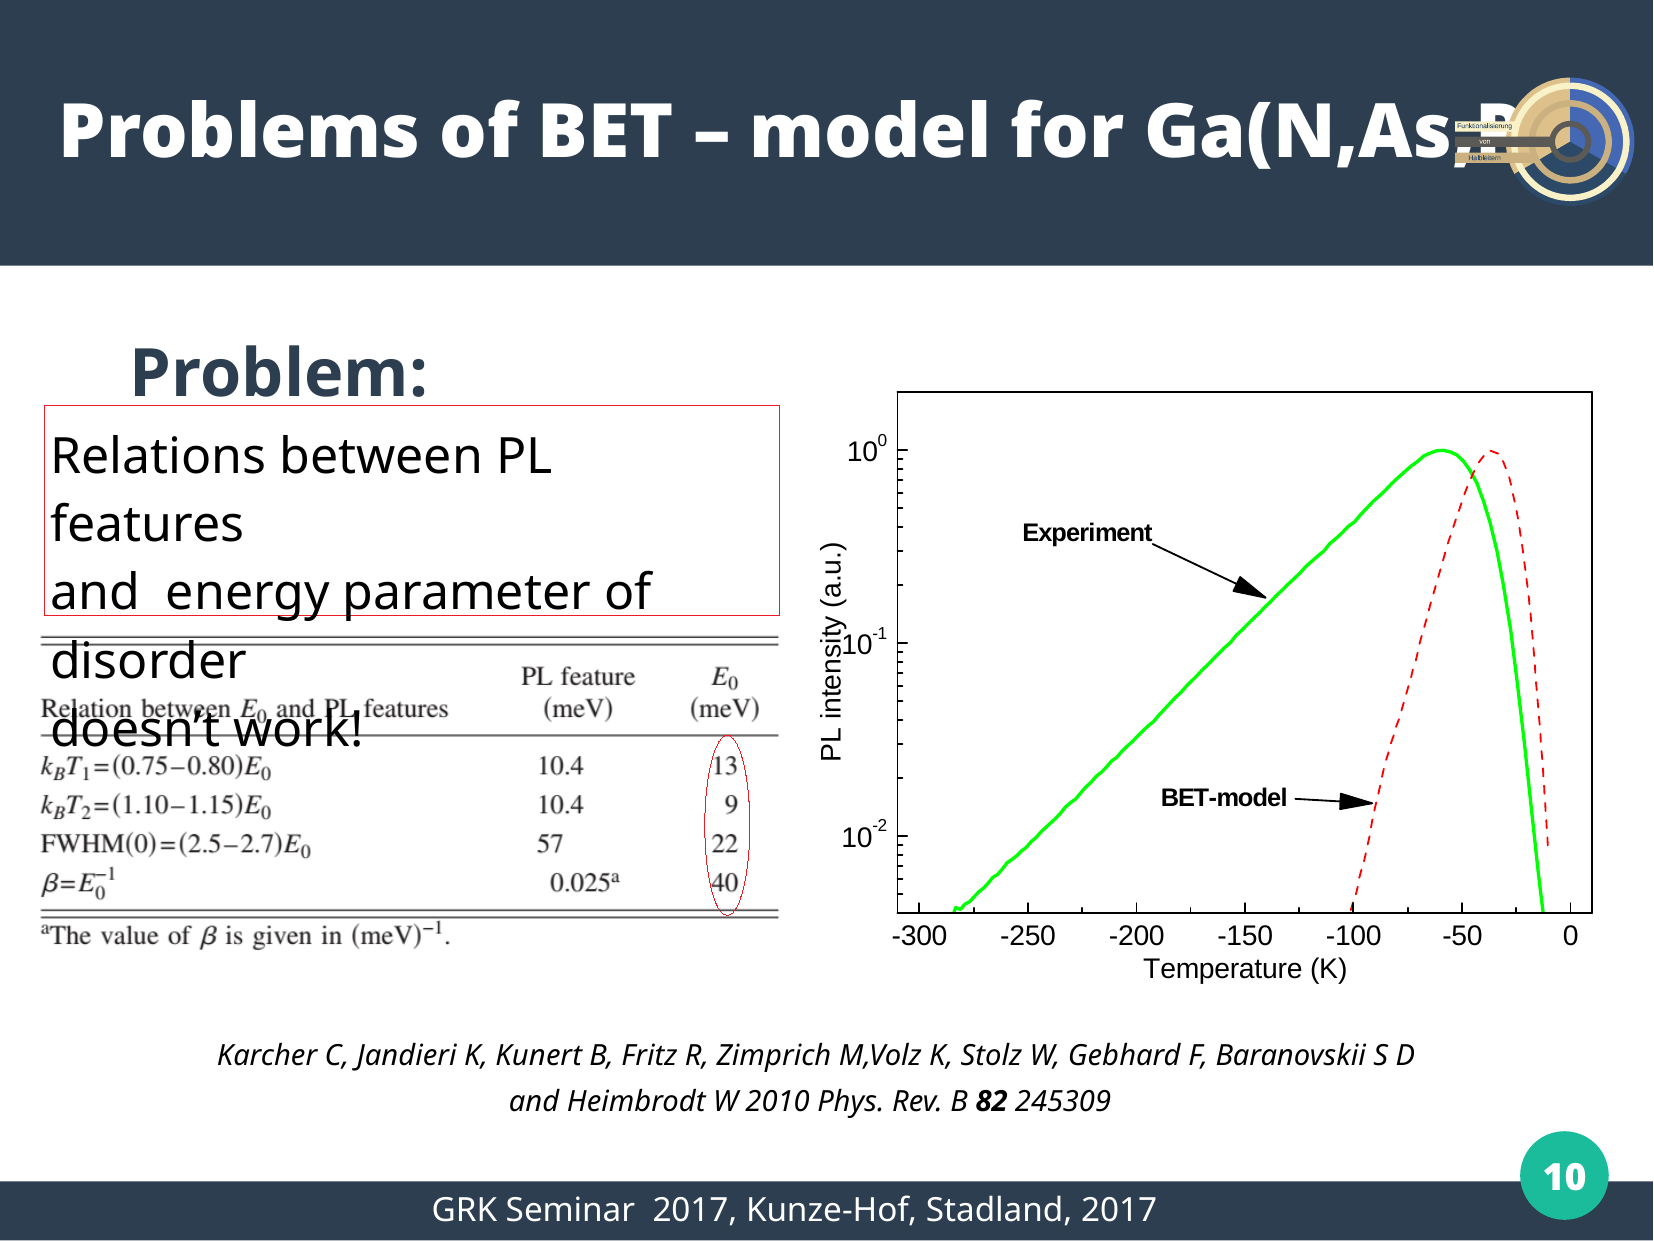

# Problems of BET – model for Ga(N,As,P)
Problem:
Relations between PL features
and energy parameter of disorder
doesn’t work!
 Karcher C, Jandieri K, Kunert B, Fritz R, Zimprich M,Volz K, Stolz W, Gebhard F, Baranovskii S D and Heimbrodt W 2010 Phys. Rev. B 82 245309
10
GRK Seminar 2017, Kunze-Hof, Stadland, 2017